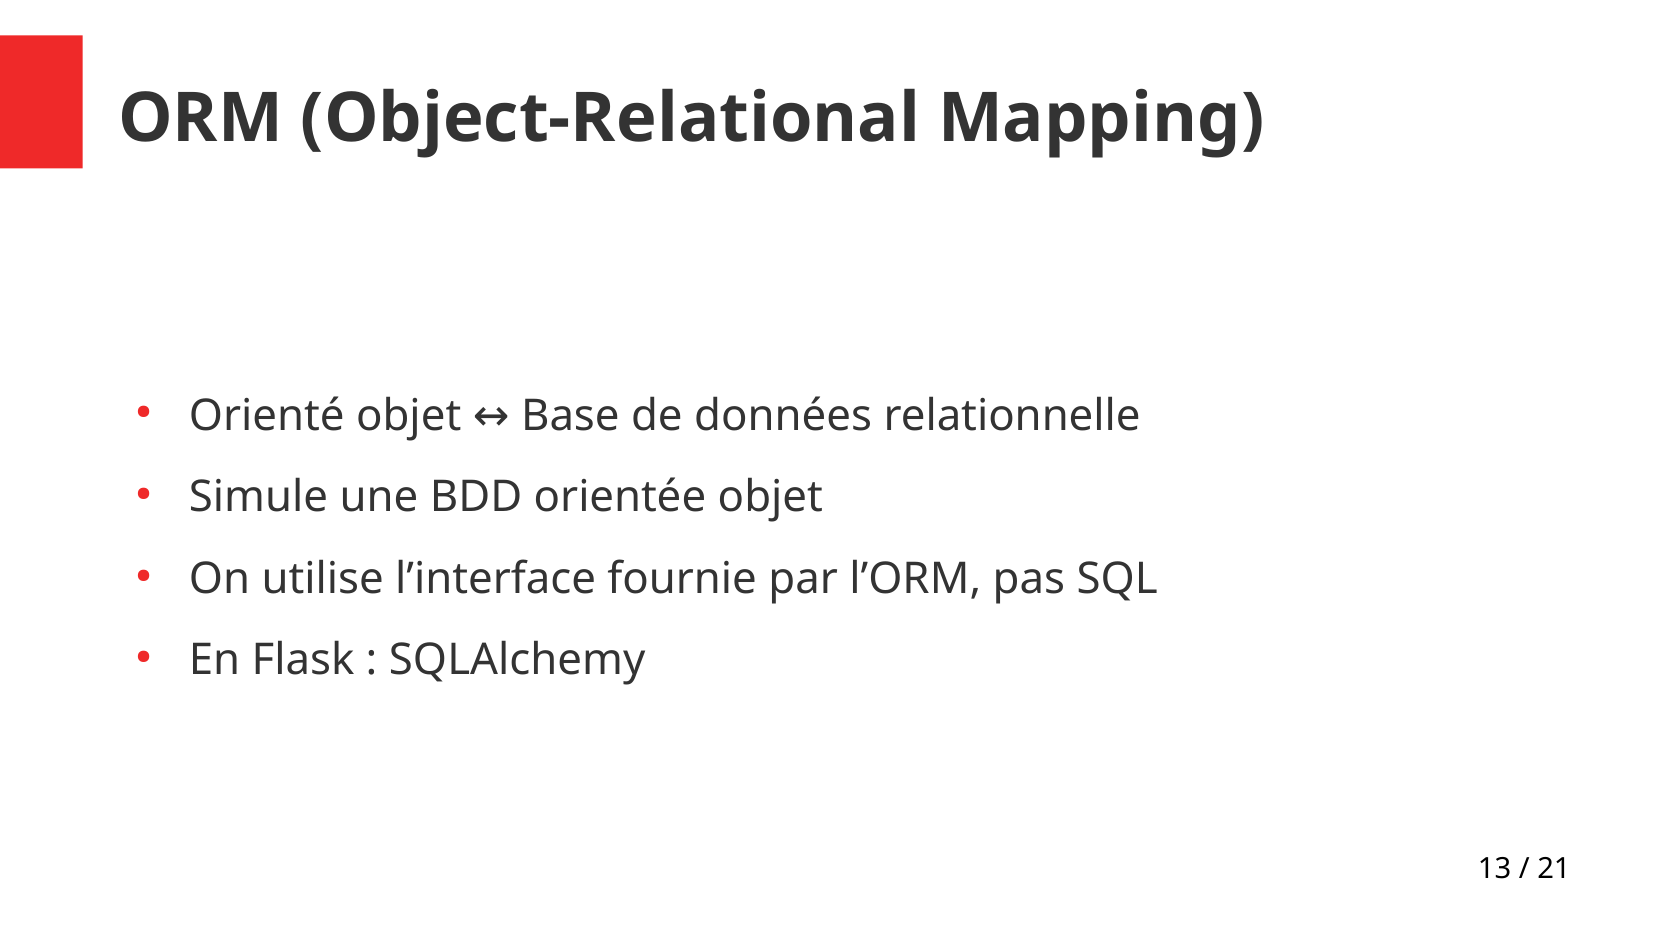

# ORM (Object-Relational Mapping)
Orienté objet ↔ Base de données relationnelle
Simule une BDD orientée objet
On utilise l’interface fournie par l’ORM, pas SQL
En Flask : SQLAlchemy
13